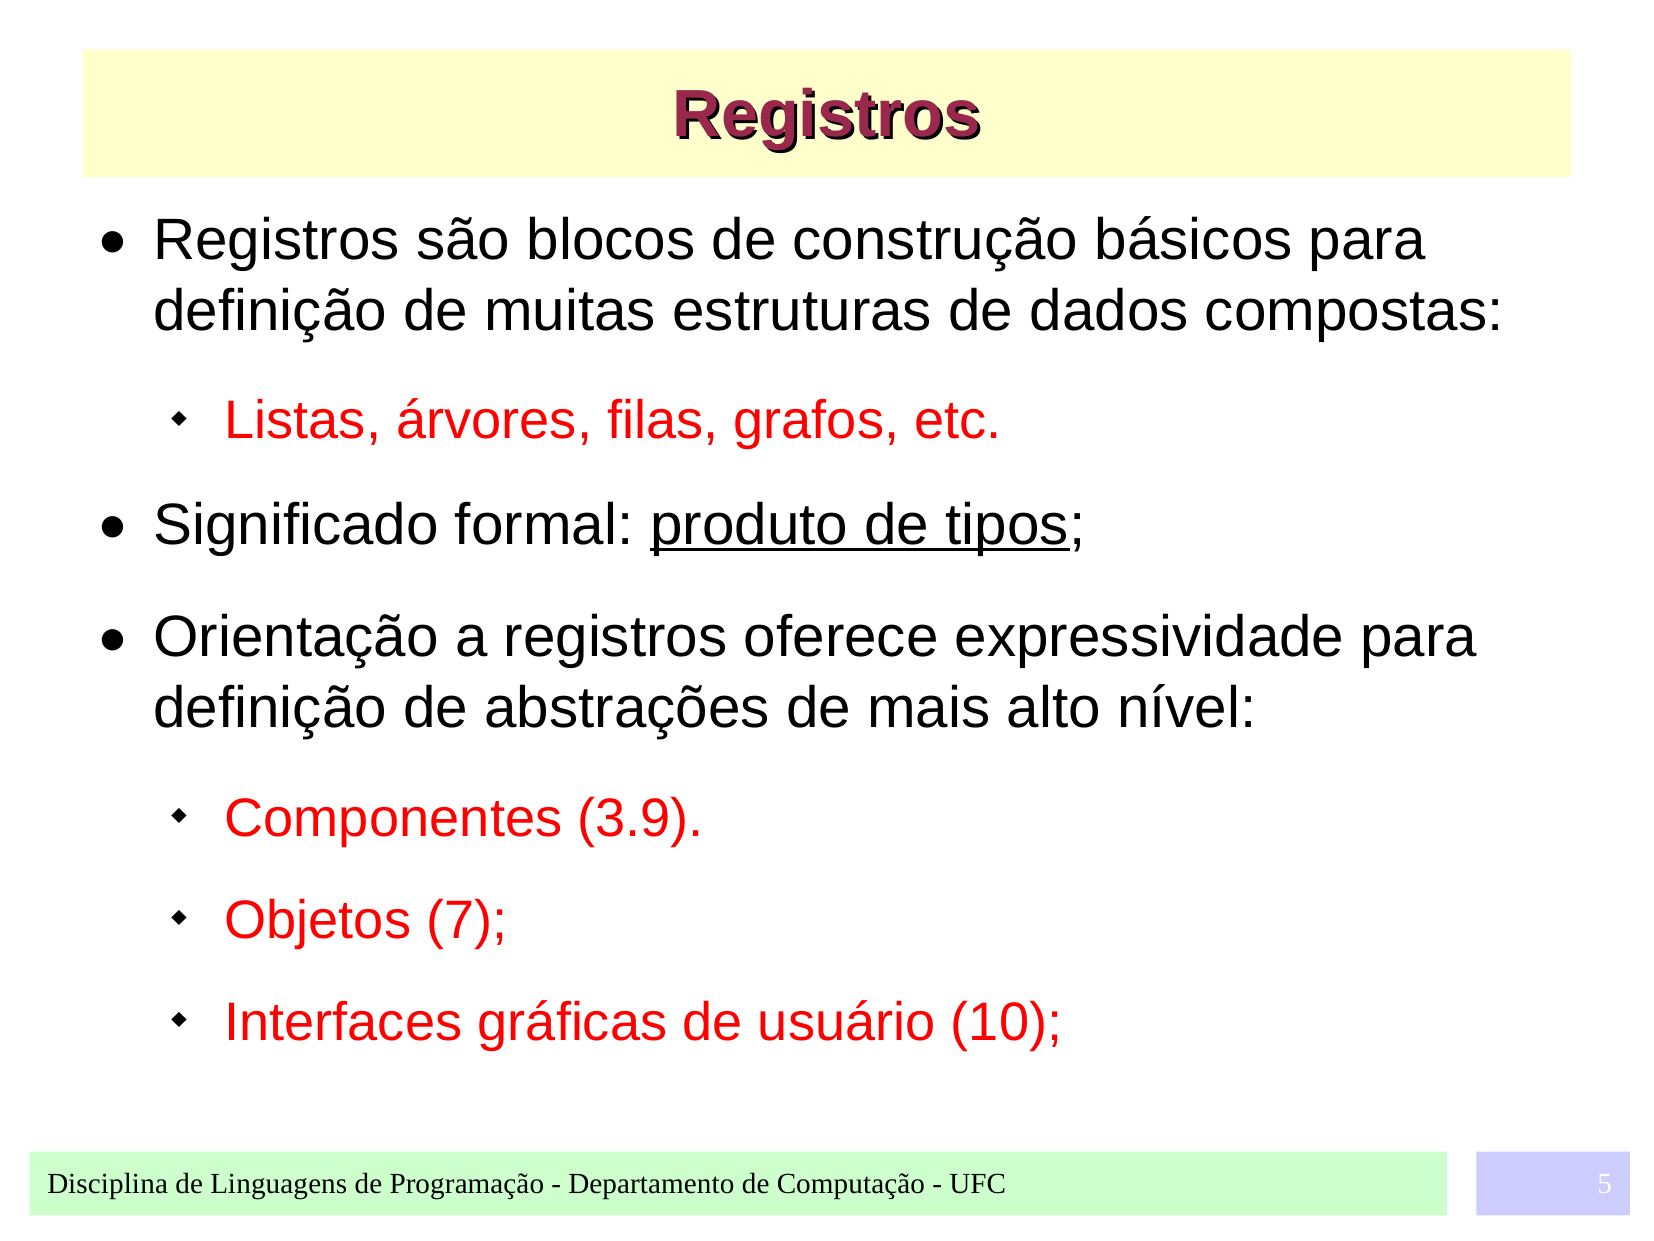

# Registros
Registros são blocos de construção básicos para definição de muitas estruturas de dados compostas:
Listas, árvores, filas, grafos, etc.
Significado formal: produto de tipos;
Orientação a registros oferece expressividade para definição de abstrações de mais alto nível:
Componentes (3.9).
Objetos (7);
Interfaces gráficas de usuário (10);
Disciplina de Linguagens de Programação - Departamento de Computação - UFC
5